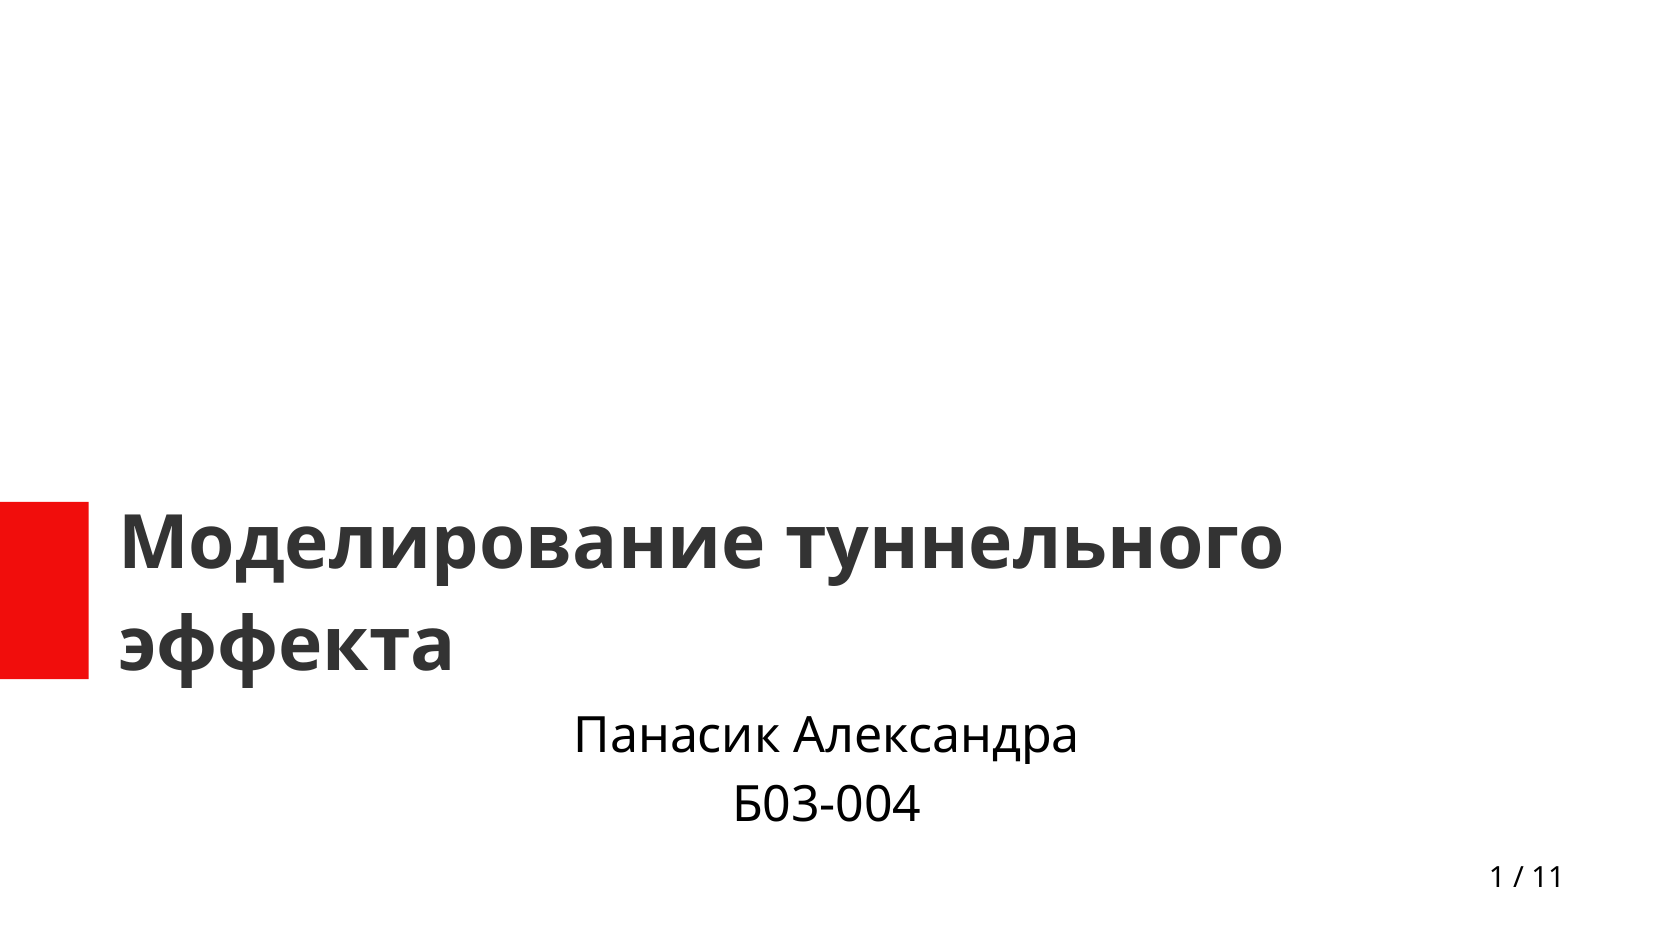

# Моделирование туннельного эффекта
Панасик Александра
Б03-004
1